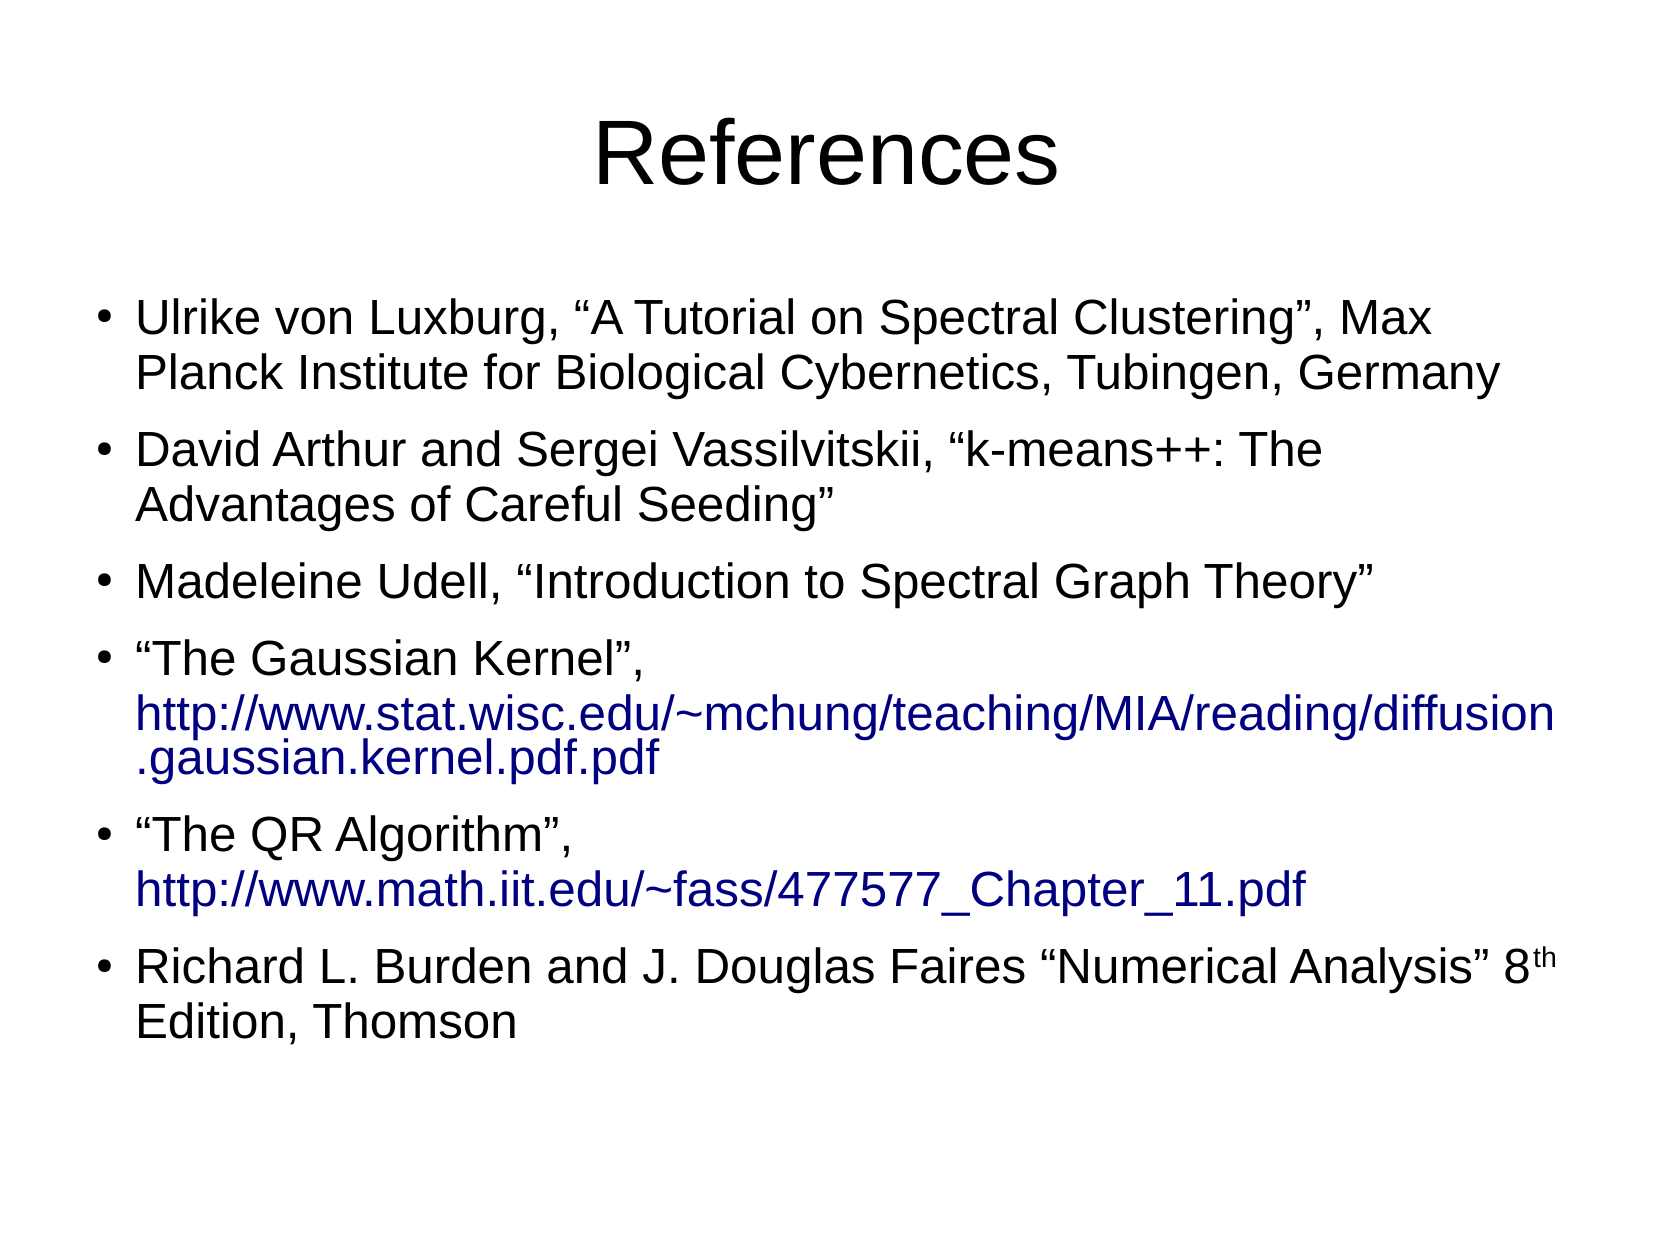

# References
Ulrike von Luxburg, “A Tutorial on Spectral Clustering”, Max Planck Institute for Biological Cybernetics, Tubingen, Germany
David Arthur and Sergei Vassilvitskii, “k-means++: The Advantages of Careful Seeding”
Madeleine Udell, “Introduction to Spectral Graph Theory”
“The Gaussian Kernel”, http://www.stat.wisc.edu/~mchung/teaching/MIA/reading/diffusion.gaussian.kernel.pdf.pdf
“The QR Algorithm”, http://www.math.iit.edu/~fass/477577_Chapter_11.pdf
Richard L. Burden and J. Douglas Faires “Numerical Analysis” 8th Edition, Thomson